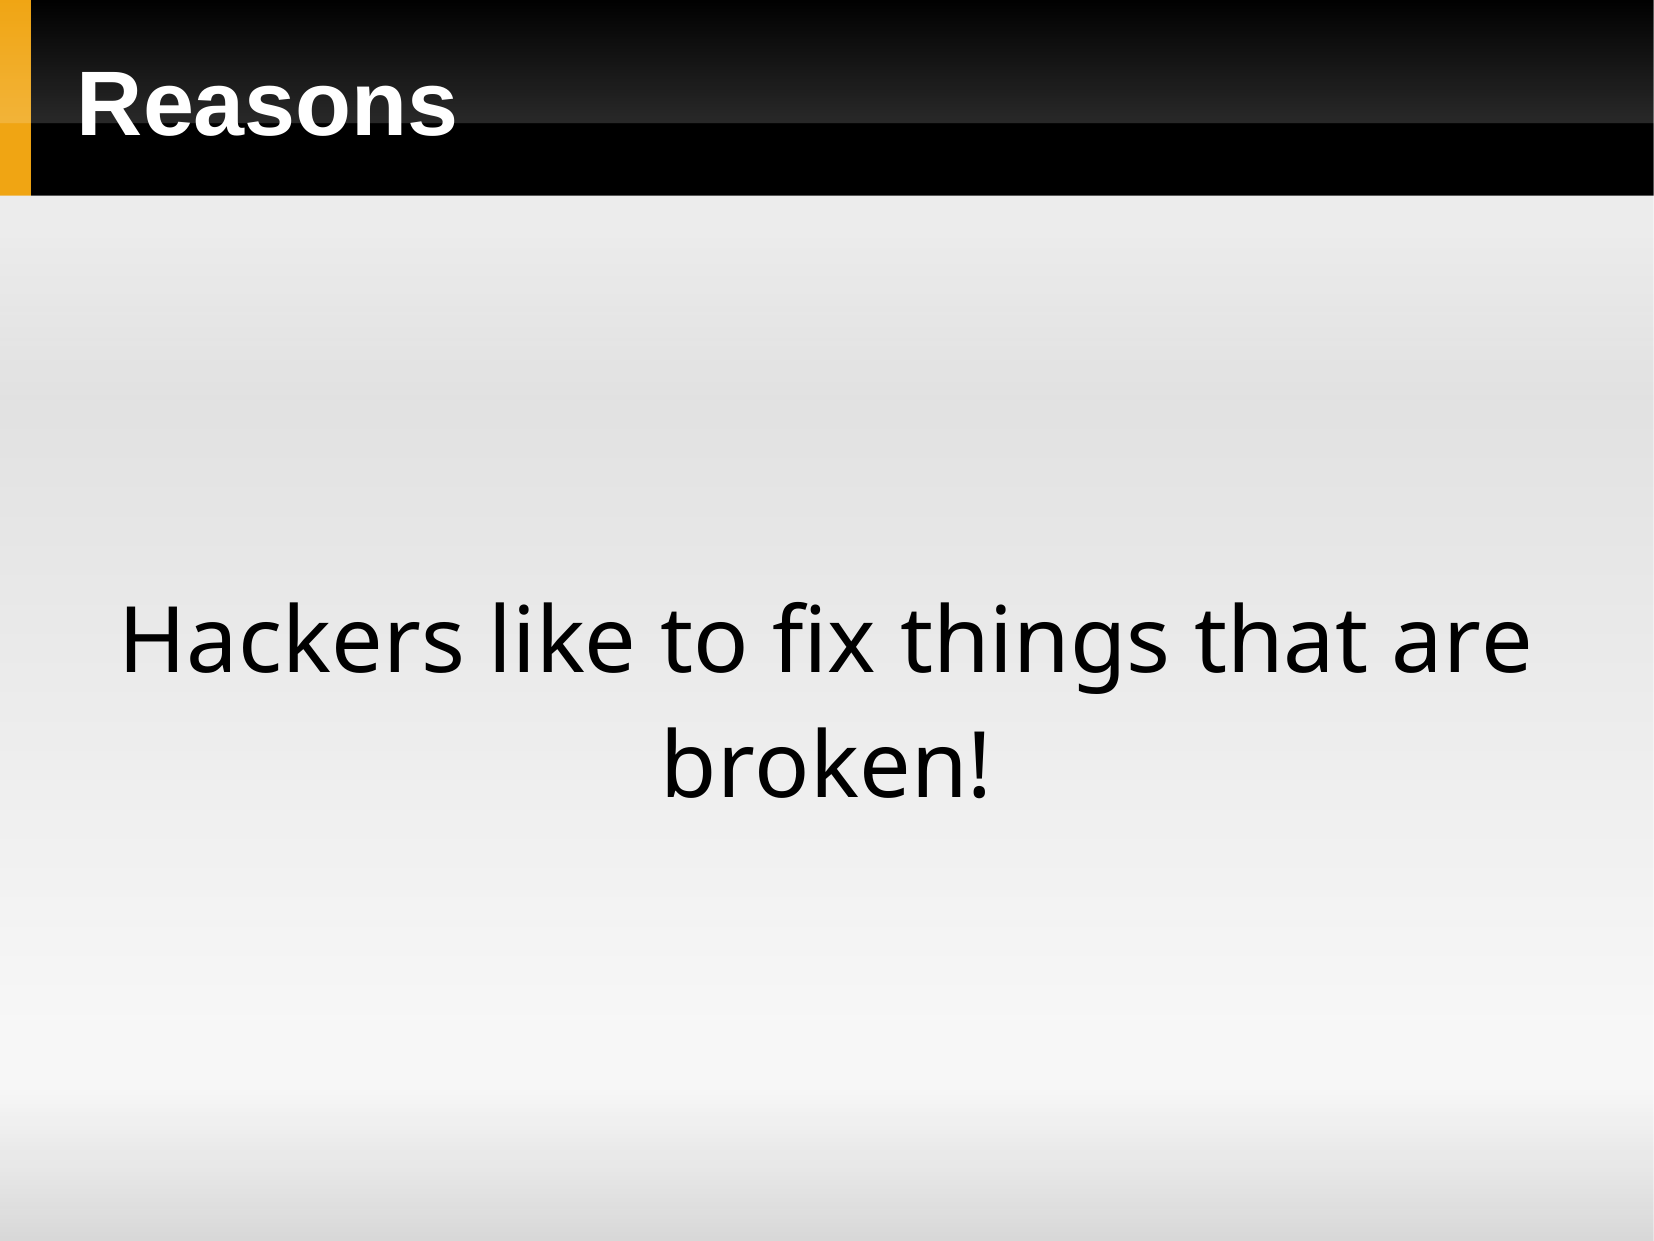

Reasons
# Hackers like to fix things that are broken!